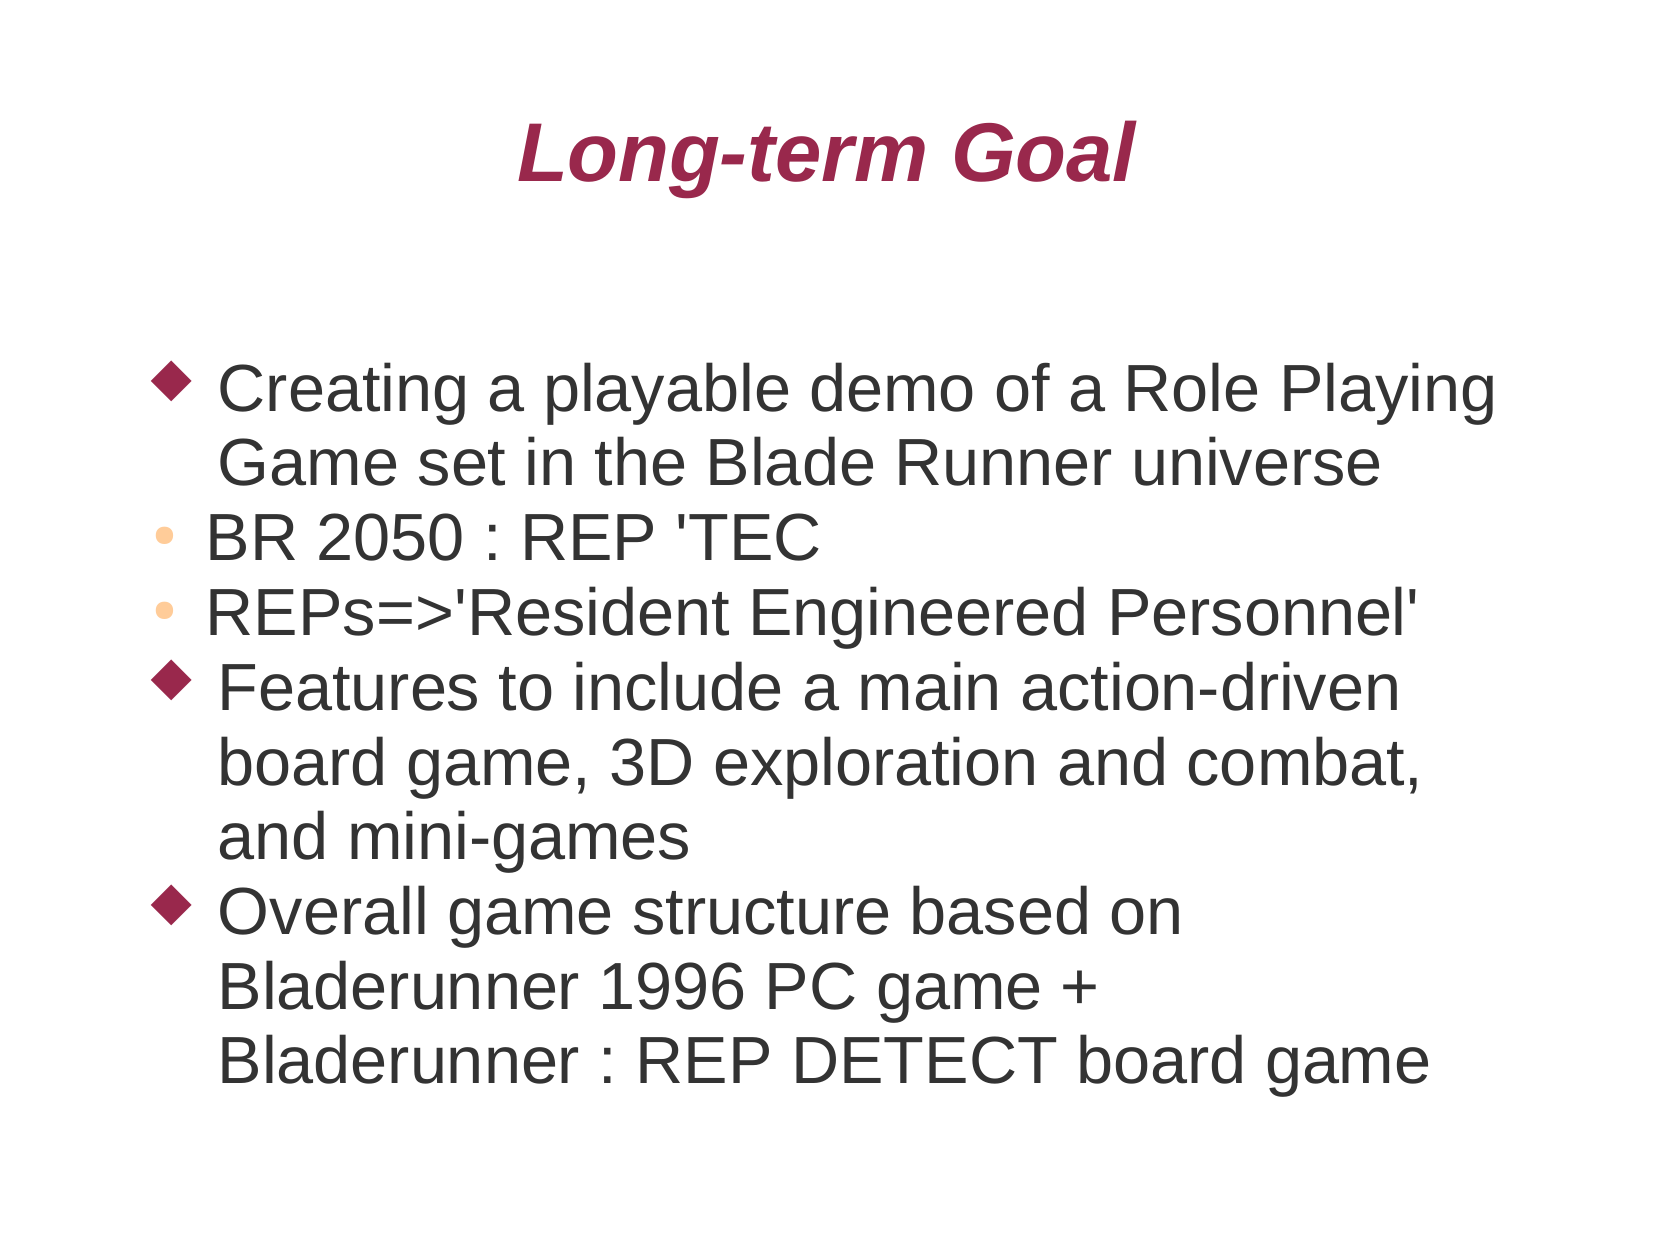

# Long-term Goal
Creating a playable demo of a Role Playing Game set in the Blade Runner universe
BR 2050 : REP 'TEC
REPs=>'Resident Engineered Personnel'
Features to include a main action-driven board game, 3D exploration and combat, and mini-games
Overall game structure based on Bladerunner 1996 PC game + Bladerunner : REP DETECT board game